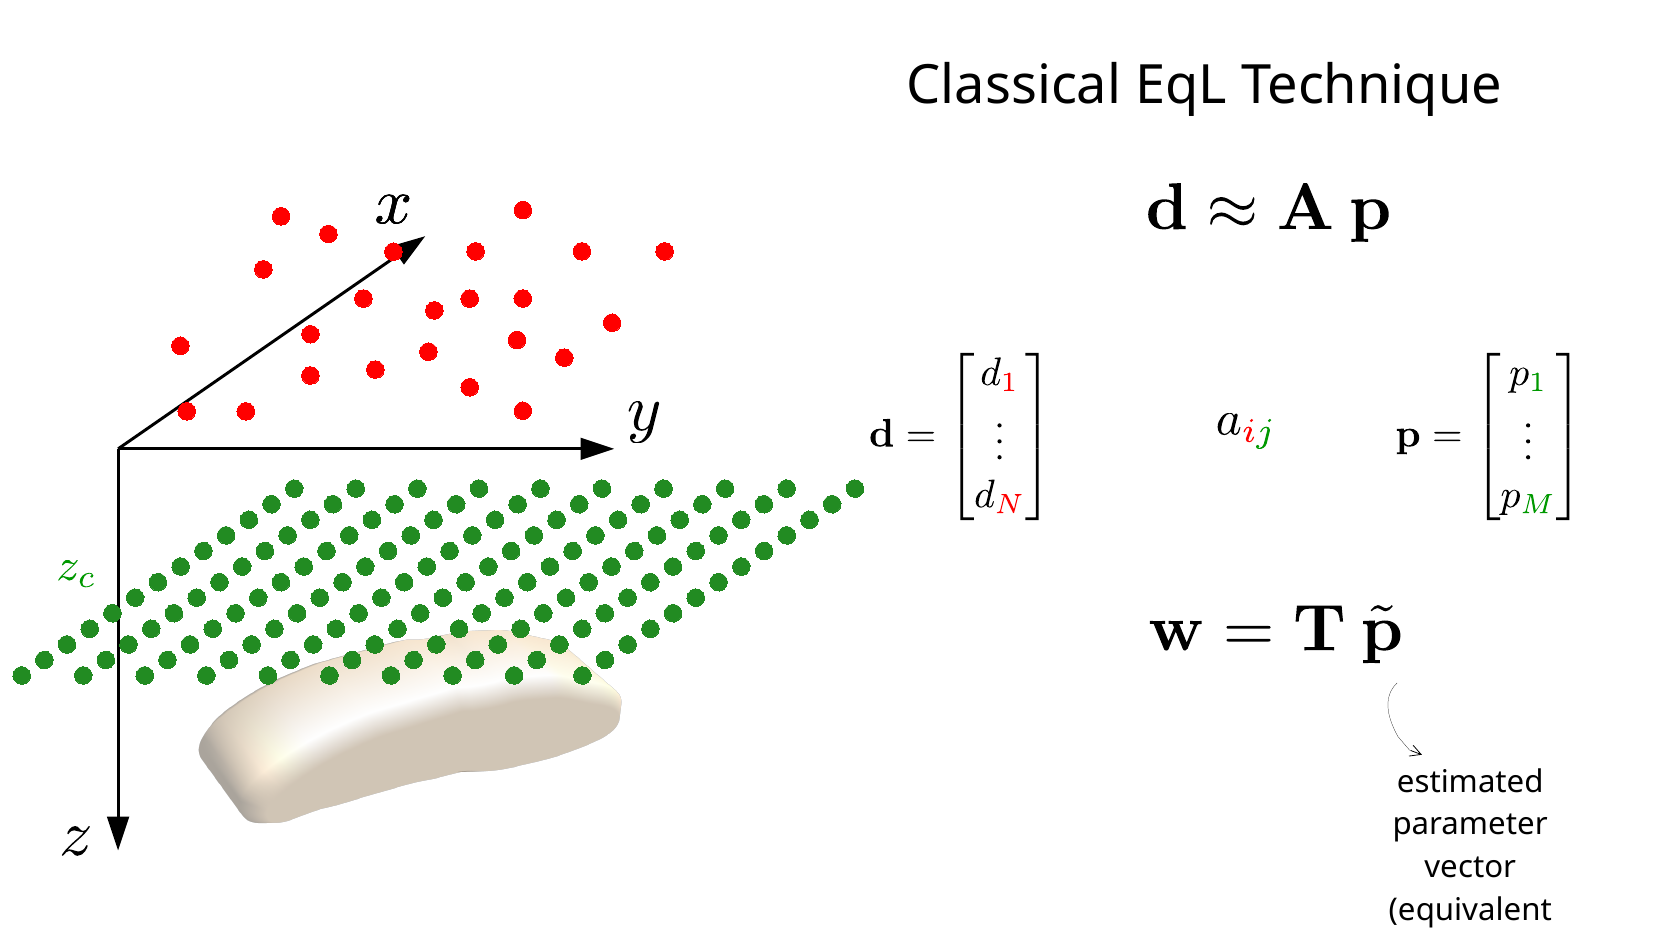

Classical EqL Technique
estimated parameter vector (equivalent layer)